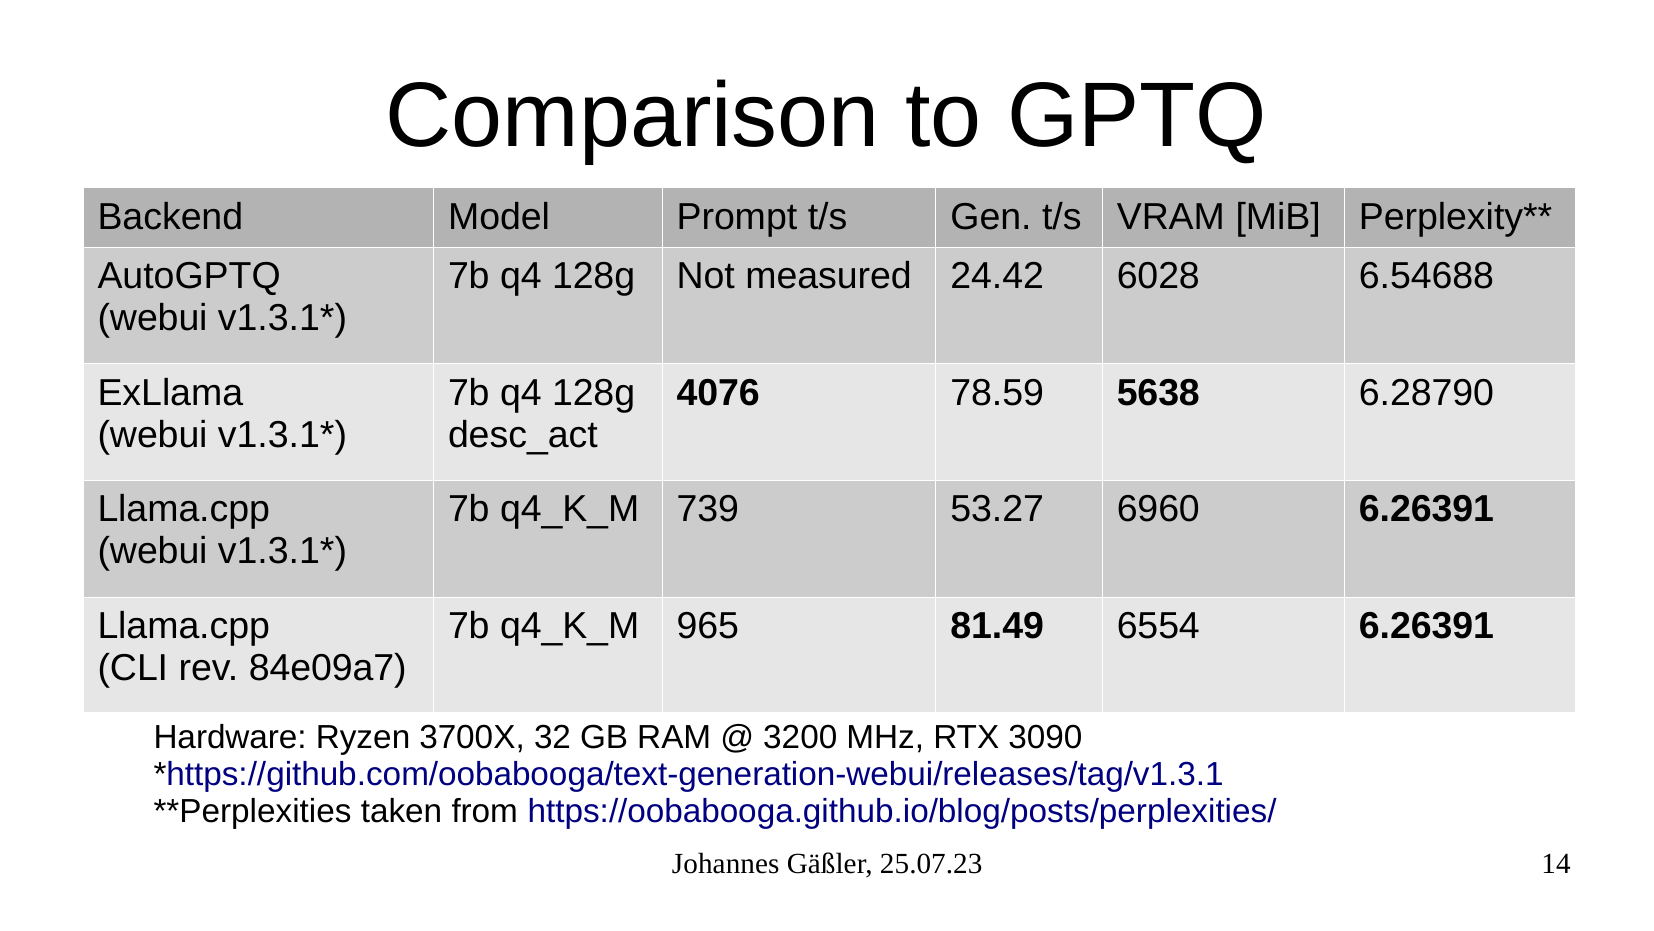

# Comparison to GPTQ
| Backend | Model | Prompt t/s | Gen. t/s | VRAM [MiB] | Perplexity\*\* |
| --- | --- | --- | --- | --- | --- |
| AutoGPTQ (webui v1.3.1\*) | 7b q4 128g | Not measured | 24.42 | 6028 | 6.54688 |
| ExLlama (webui v1.3.1\*) | 7b q4 128g desc\_act | 4076 | 78.59 | 5638 | 6.28790 |
| Llama.cpp (webui v1.3.1\*) | 7b q4\_K\_M | 739 | 53.27 | 6960 | 6.26391 |
| Llama.cpp (CLI rev. 84e09a7) | 7b q4\_K\_M | 965 | 81.49 | 6554 | 6.26391 |
Hardware: Ryzen 3700X, 32 GB RAM @ 3200 MHz, RTX 3090
*https://github.com/oobabooga/text-generation-webui/releases/tag/v1.3.1
**Perplexities taken from https://oobabooga.github.io/blog/posts/perplexities/
Johannes Gäßler, 25.07.23
14